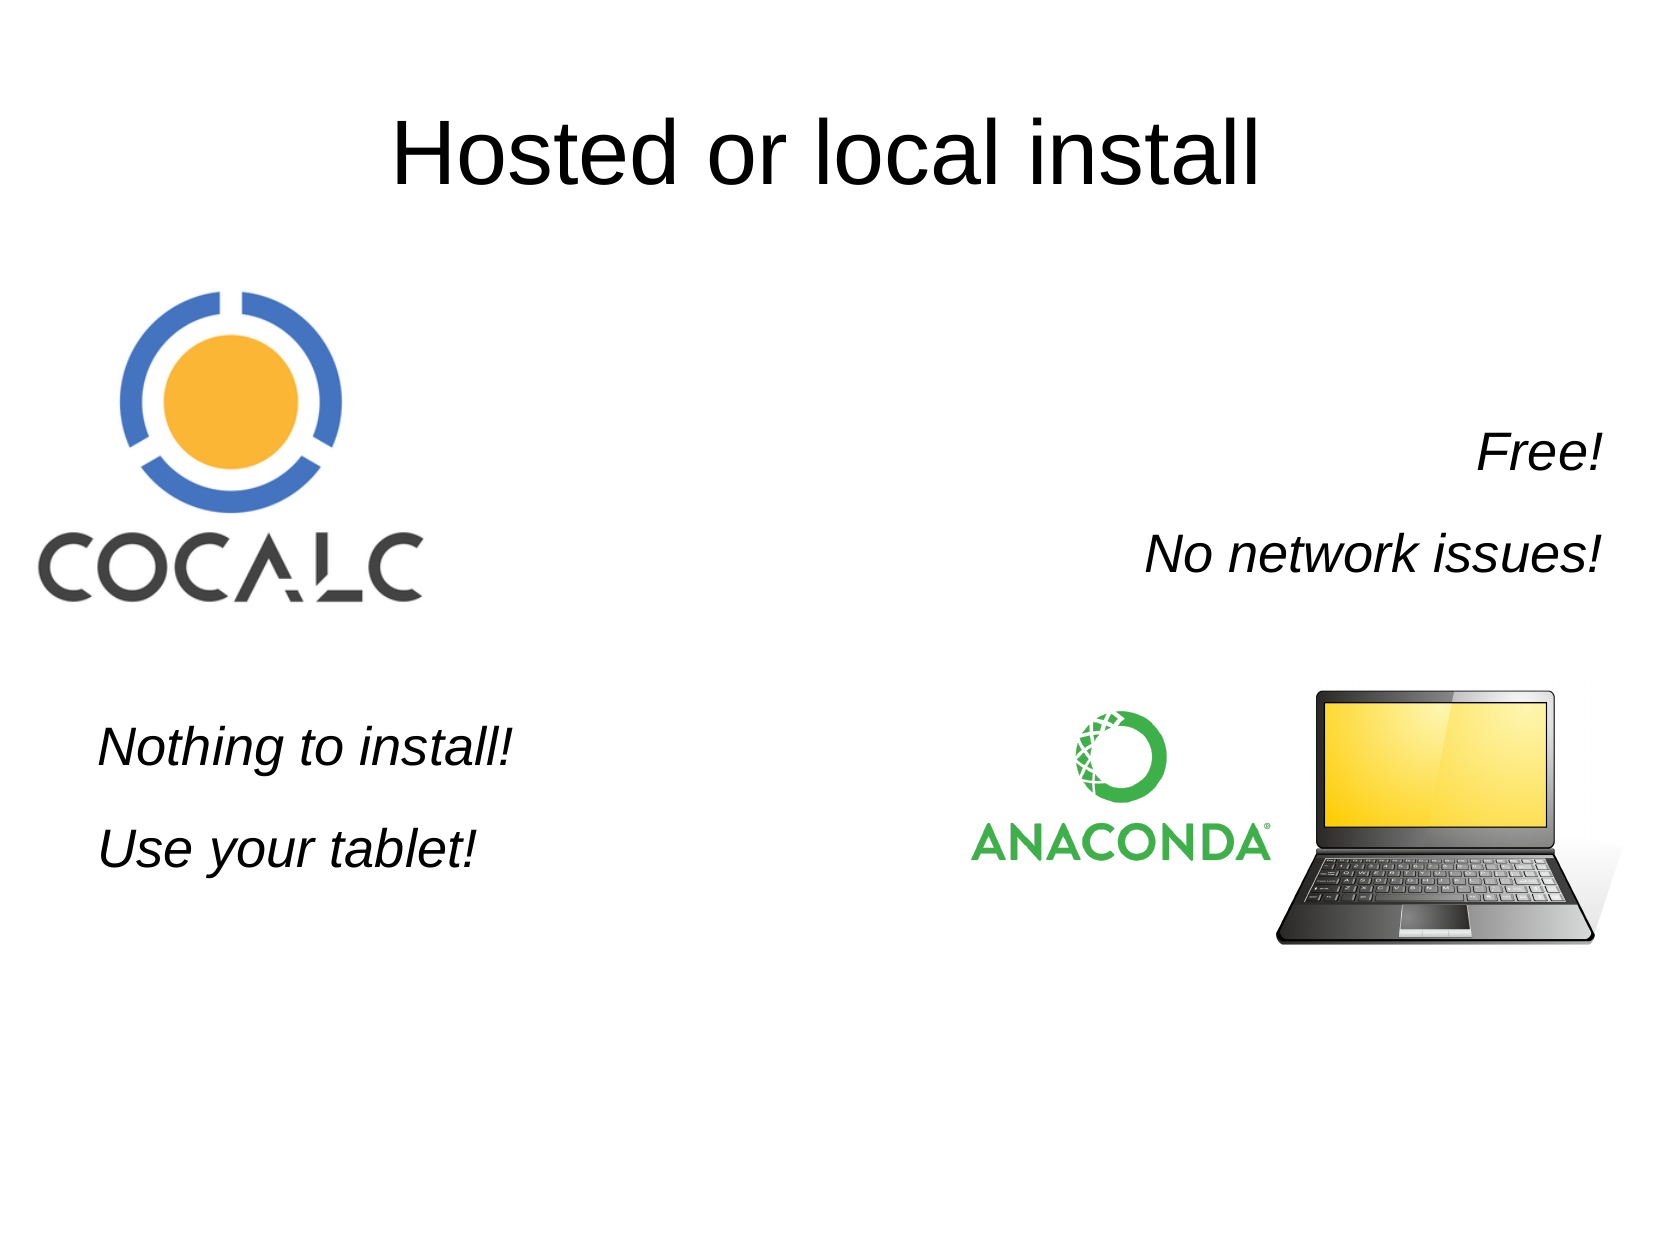

# Hosted or local install
Free!
No network issues!
Nothing to install!
Use your tablet!